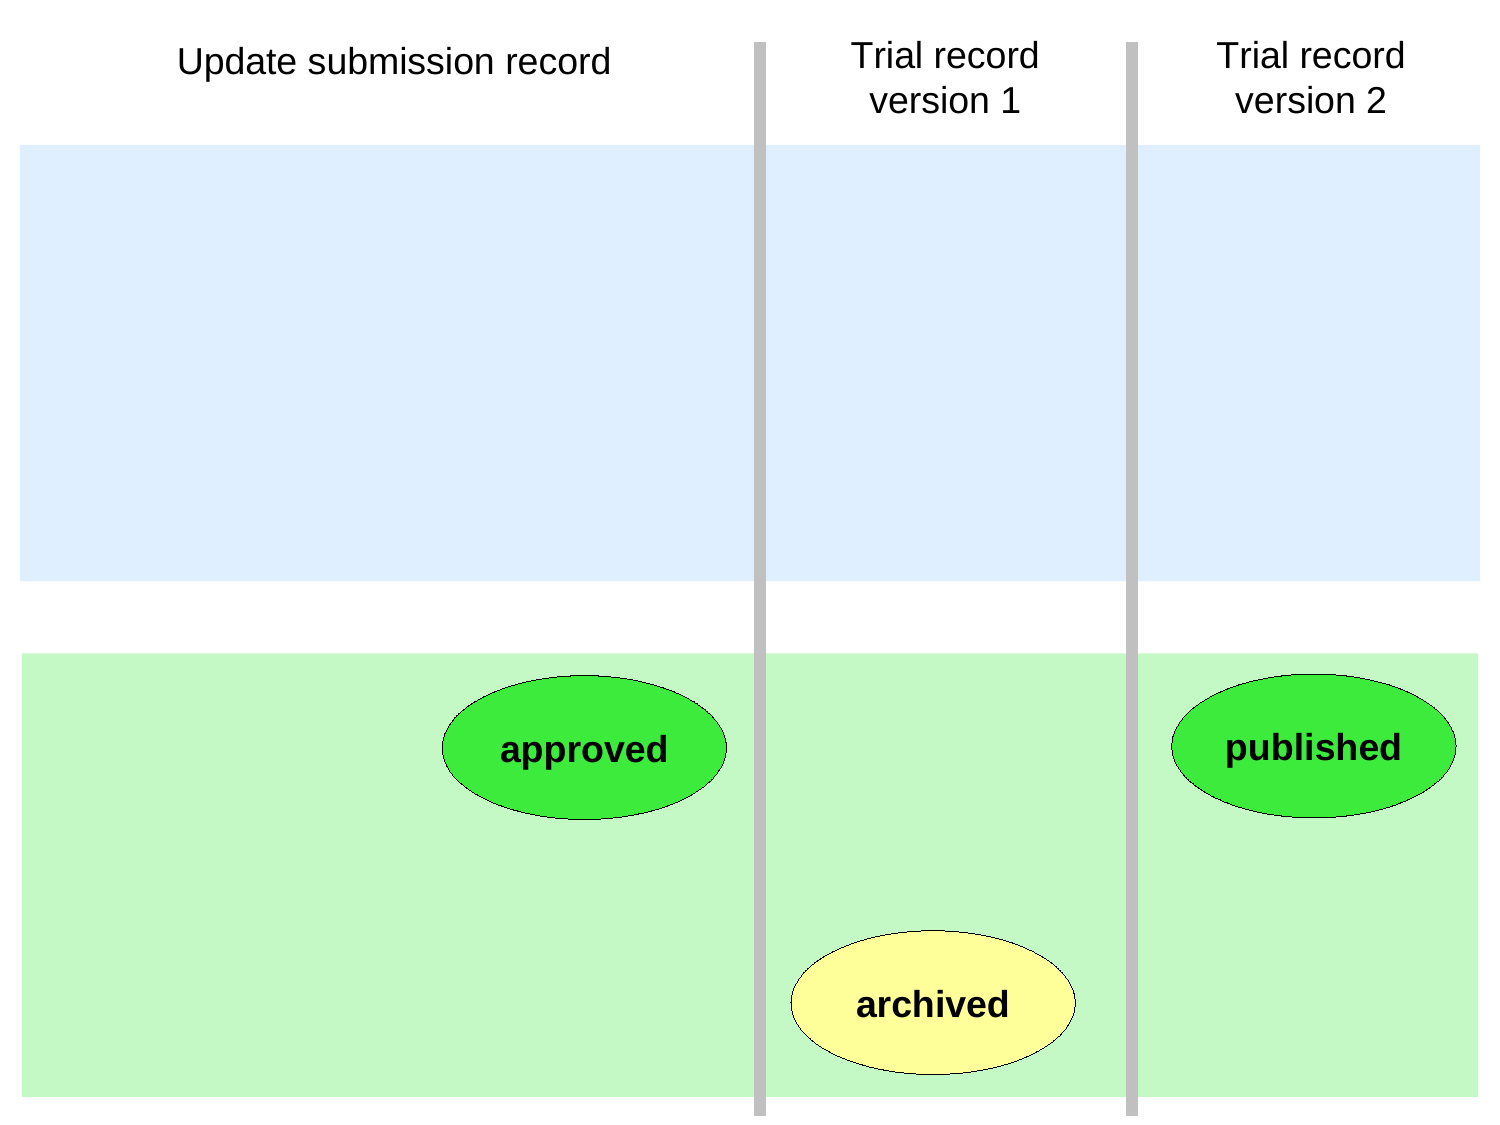

Trial record
version 1
Trial record
version 2
Update submission record
published
approved
archived